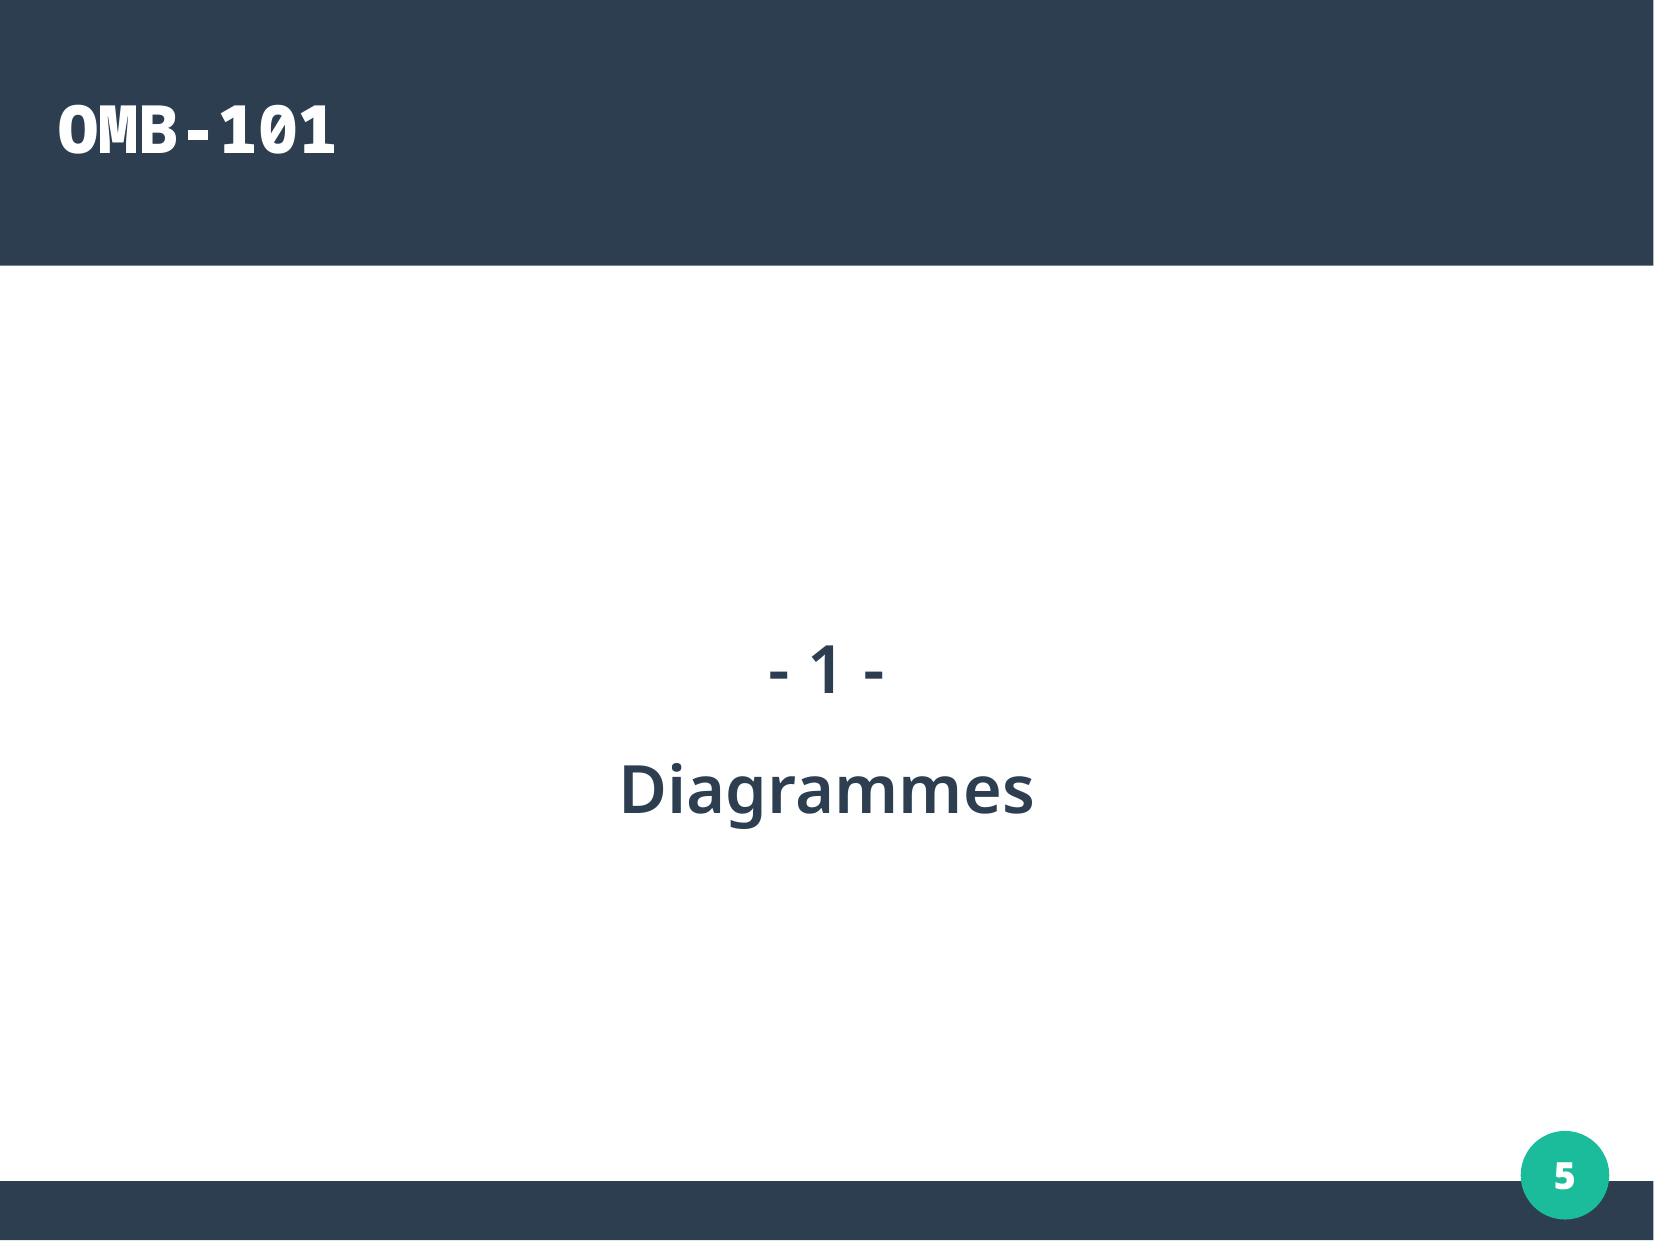

# OMB-101
- 1 -
Diagrammes
5